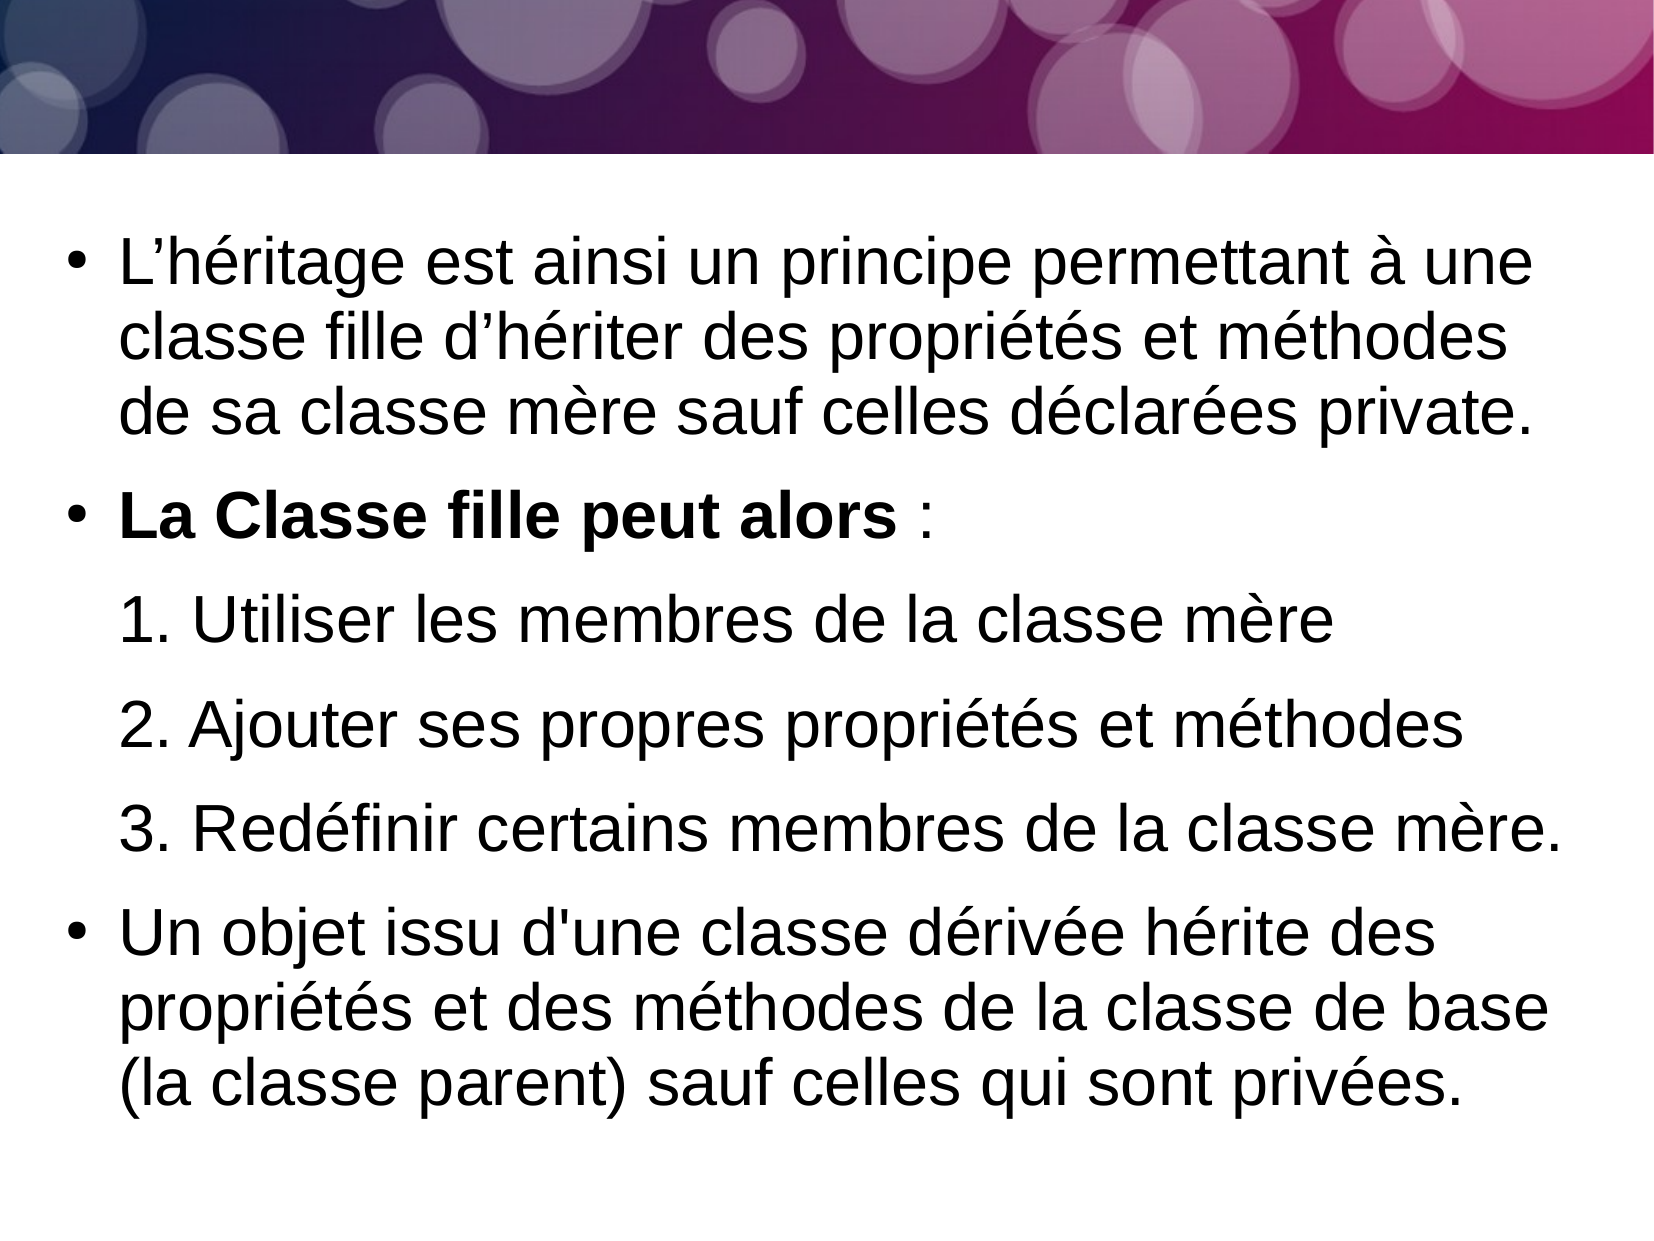

# L’héritage est ainsi un principe permettant à une classe fille d’hériter des propriétés et méthodes de sa classe mère sauf celles déclarées private.
La Classe fille peut alors :
1. Utiliser les membres de la classe mère
2. Ajouter ses propres propriétés et méthodes
3. Redéfinir certains membres de la classe mère.
Un objet issu d'une classe dérivée hérite des propriétés et des méthodes de la classe de base (la classe parent) sauf celles qui sont privées.